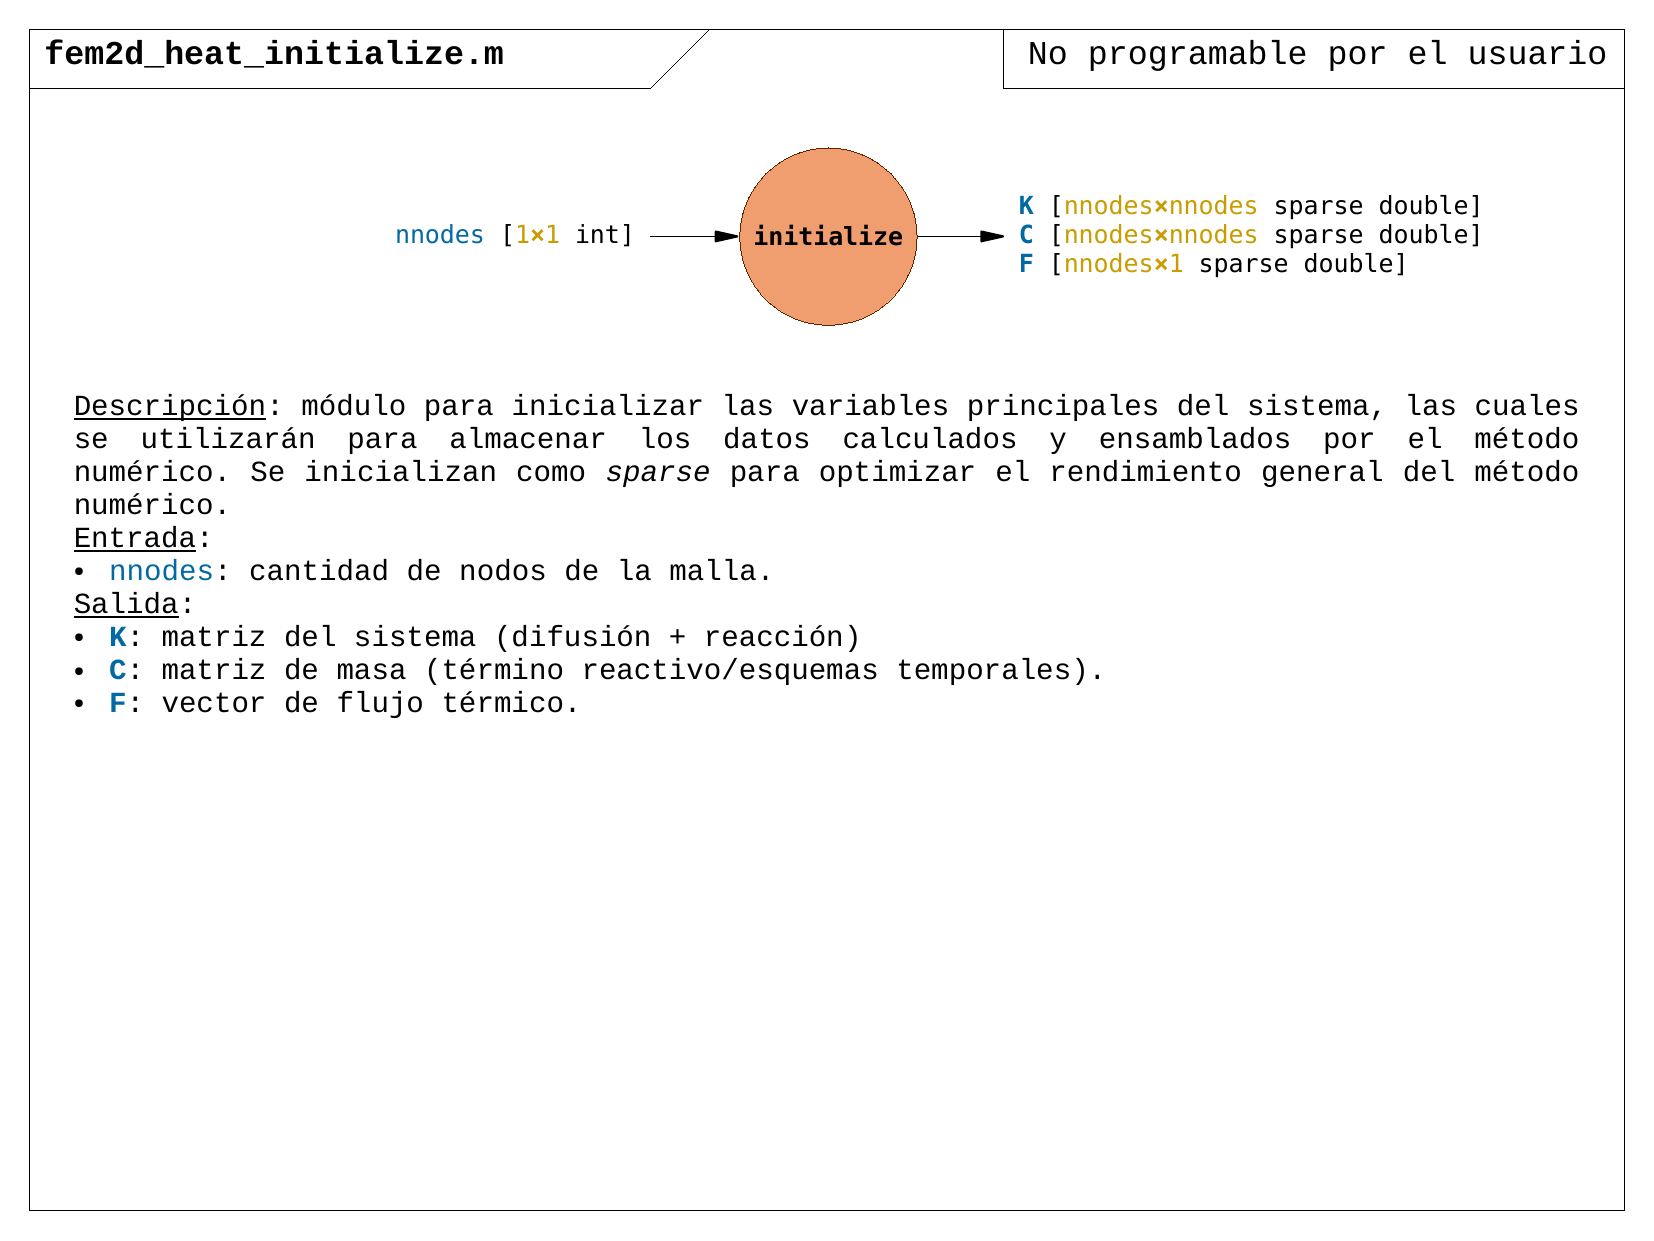

fem2d_heat_initialize.m
No programable por el usuario
initialize
K [nnodes×nnodes sparse double]
C [nnodes×nnodes sparse double]
F [nnodes×1 sparse double]
nnodes [1×1 int]
Descripción: módulo para inicializar las variables principales del sistema, las cuales se utilizarán para almacenar los datos calculados y ensamblados por el método numérico. Se inicializan como sparse para optimizar el rendimiento general del método numérico.
Entrada:
nnodes: cantidad de nodos de la malla.
Salida:
K: matriz del sistema (difusión + reacción)
C: matriz de masa (término reactivo/esquemas temporales).
F: vector de flujo térmico.